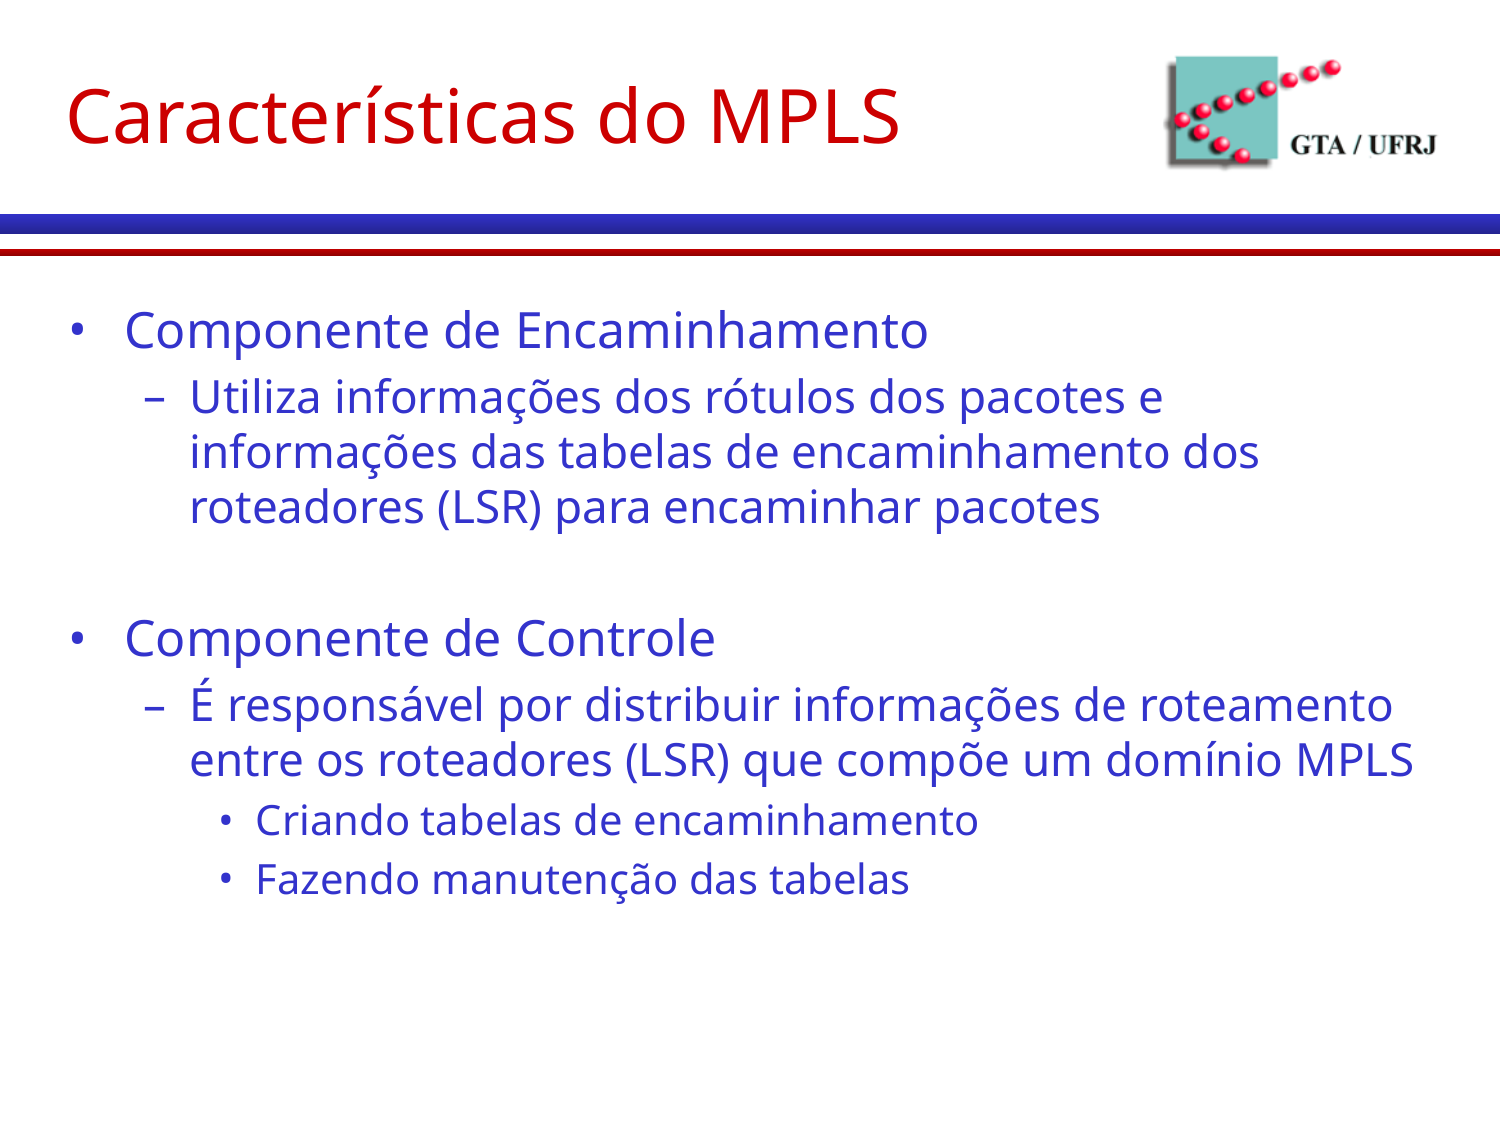

# Características do MPLS
Componente de Encaminhamento
Utiliza informações dos rótulos dos pacotes e informações das tabelas de encaminhamento dos roteadores (LSR) para encaminhar pacotes
Componente de Controle
É responsável por distribuir informações de roteamento entre os roteadores (LSR) que compõe um domínio MPLS
Criando tabelas de encaminhamento
Fazendo manutenção das tabelas